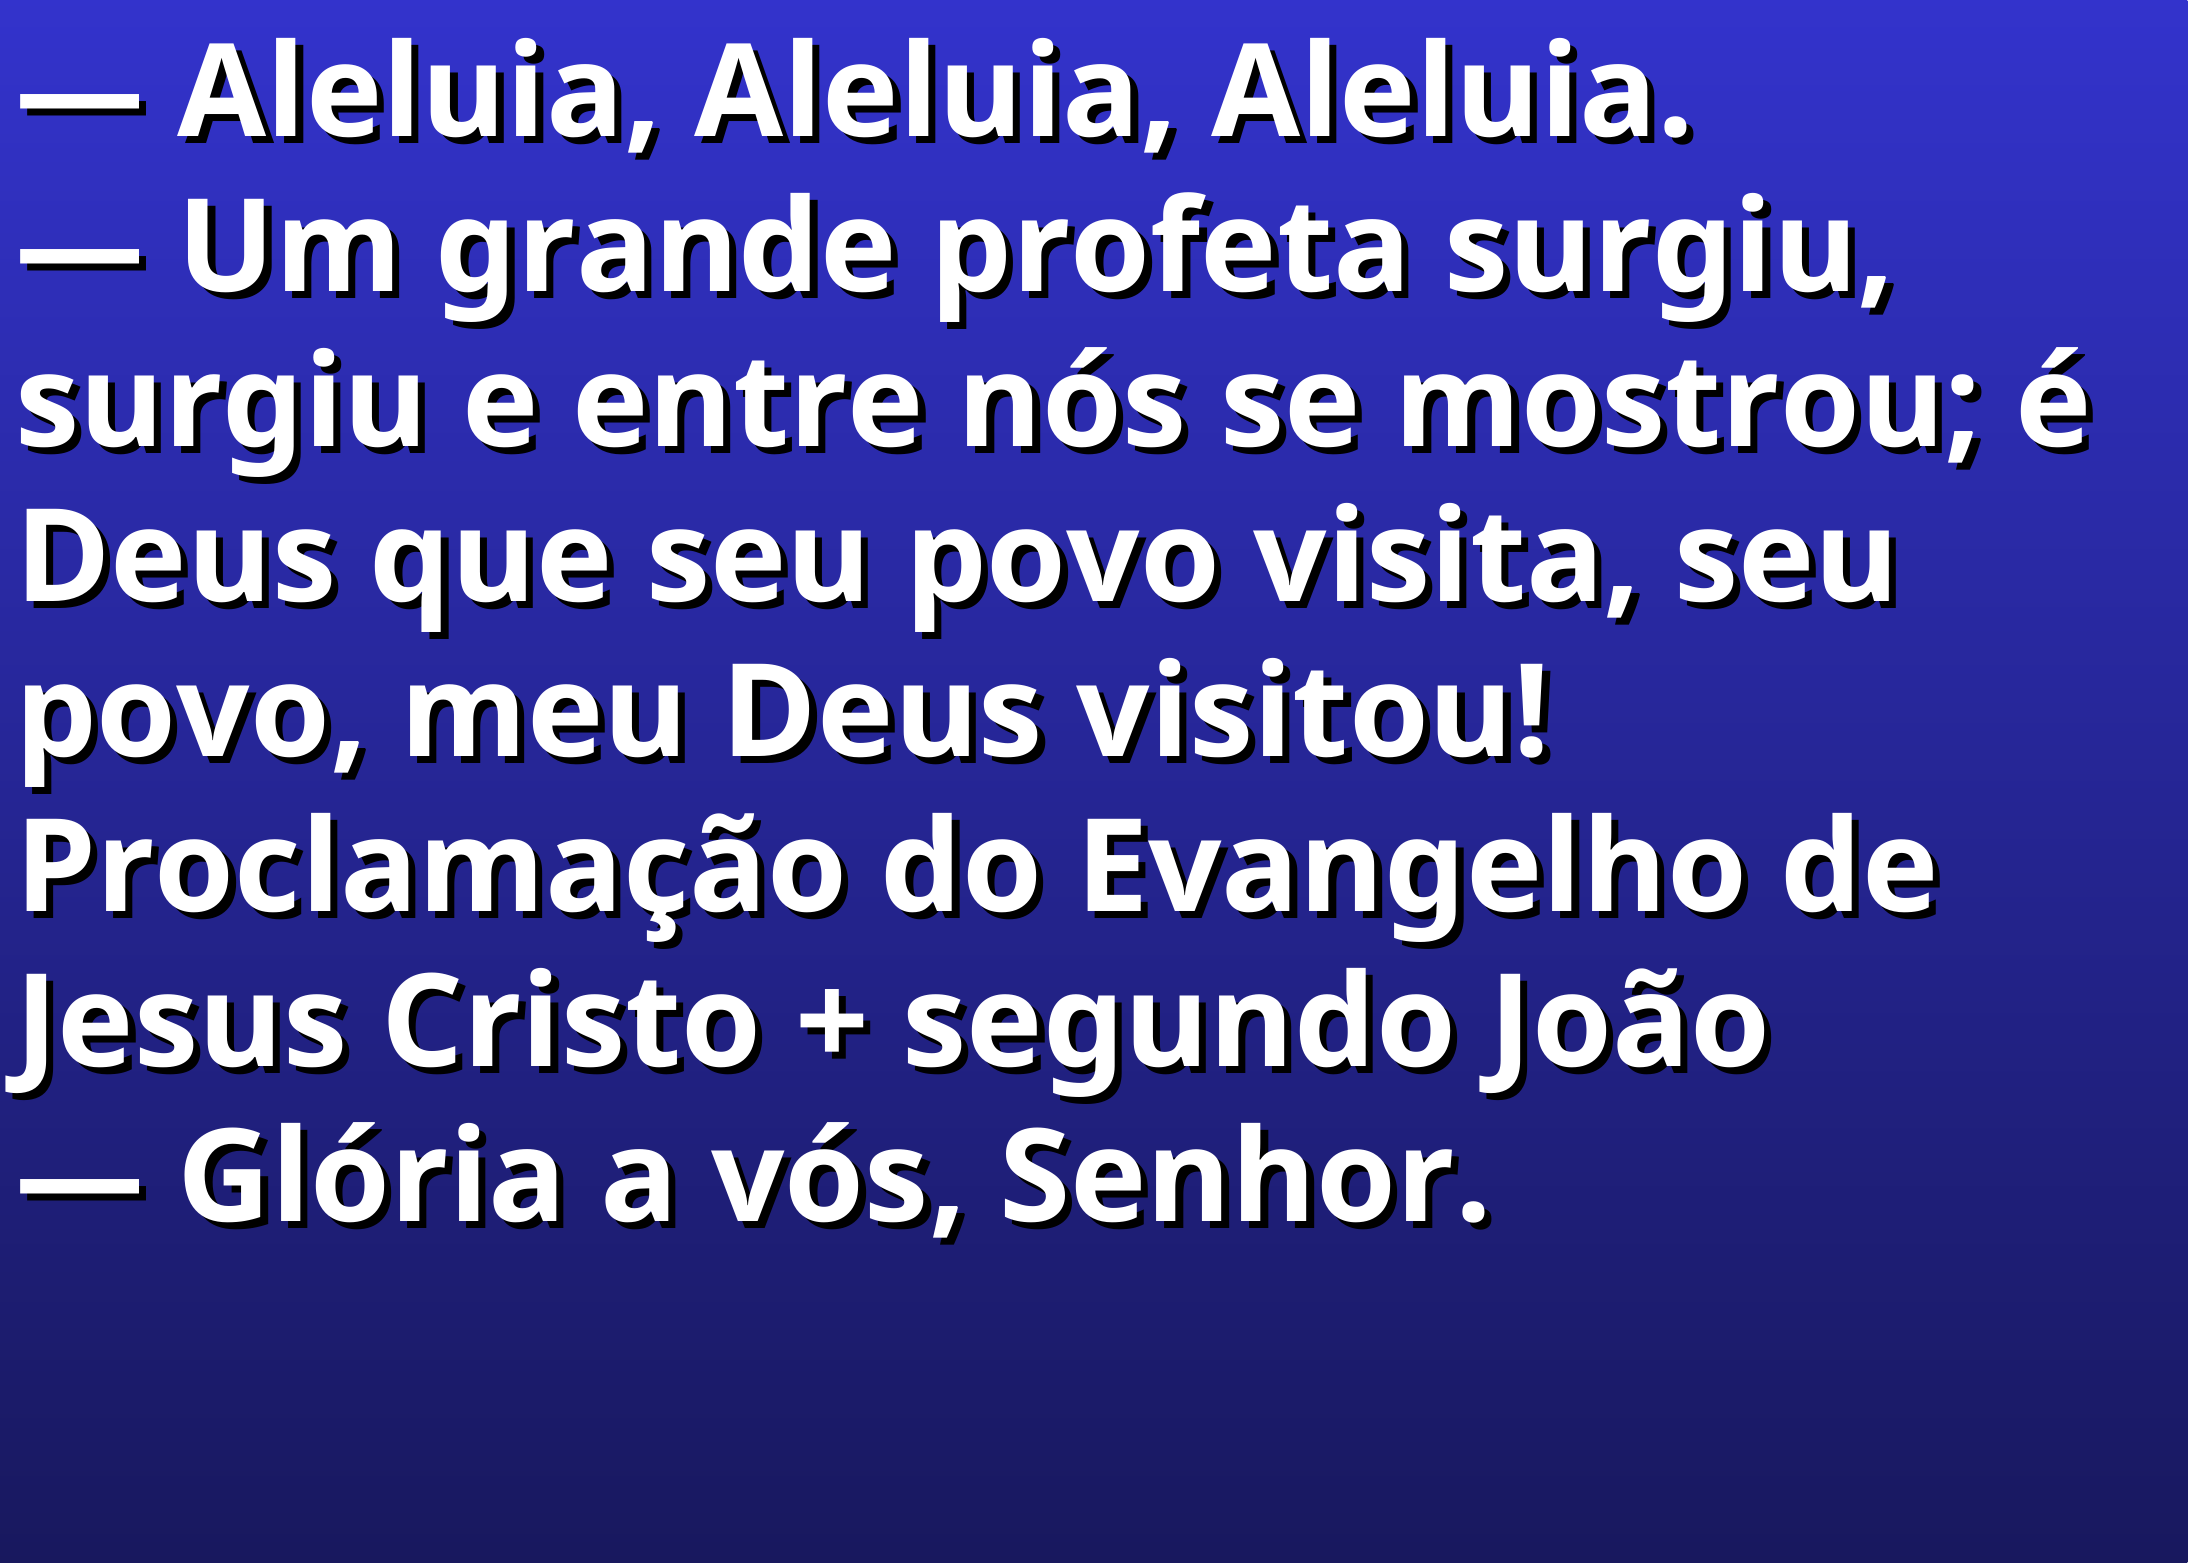

— Aleluia, Aleluia, Aleluia.
— Um grande profeta surgiu, surgiu e entre nós se mostrou; é Deus que seu povo visita, seu povo, meu Deus visitou!
Proclamação do Evangelho de Jesus Cristo + segundo João
— Glória a vós, Senhor.